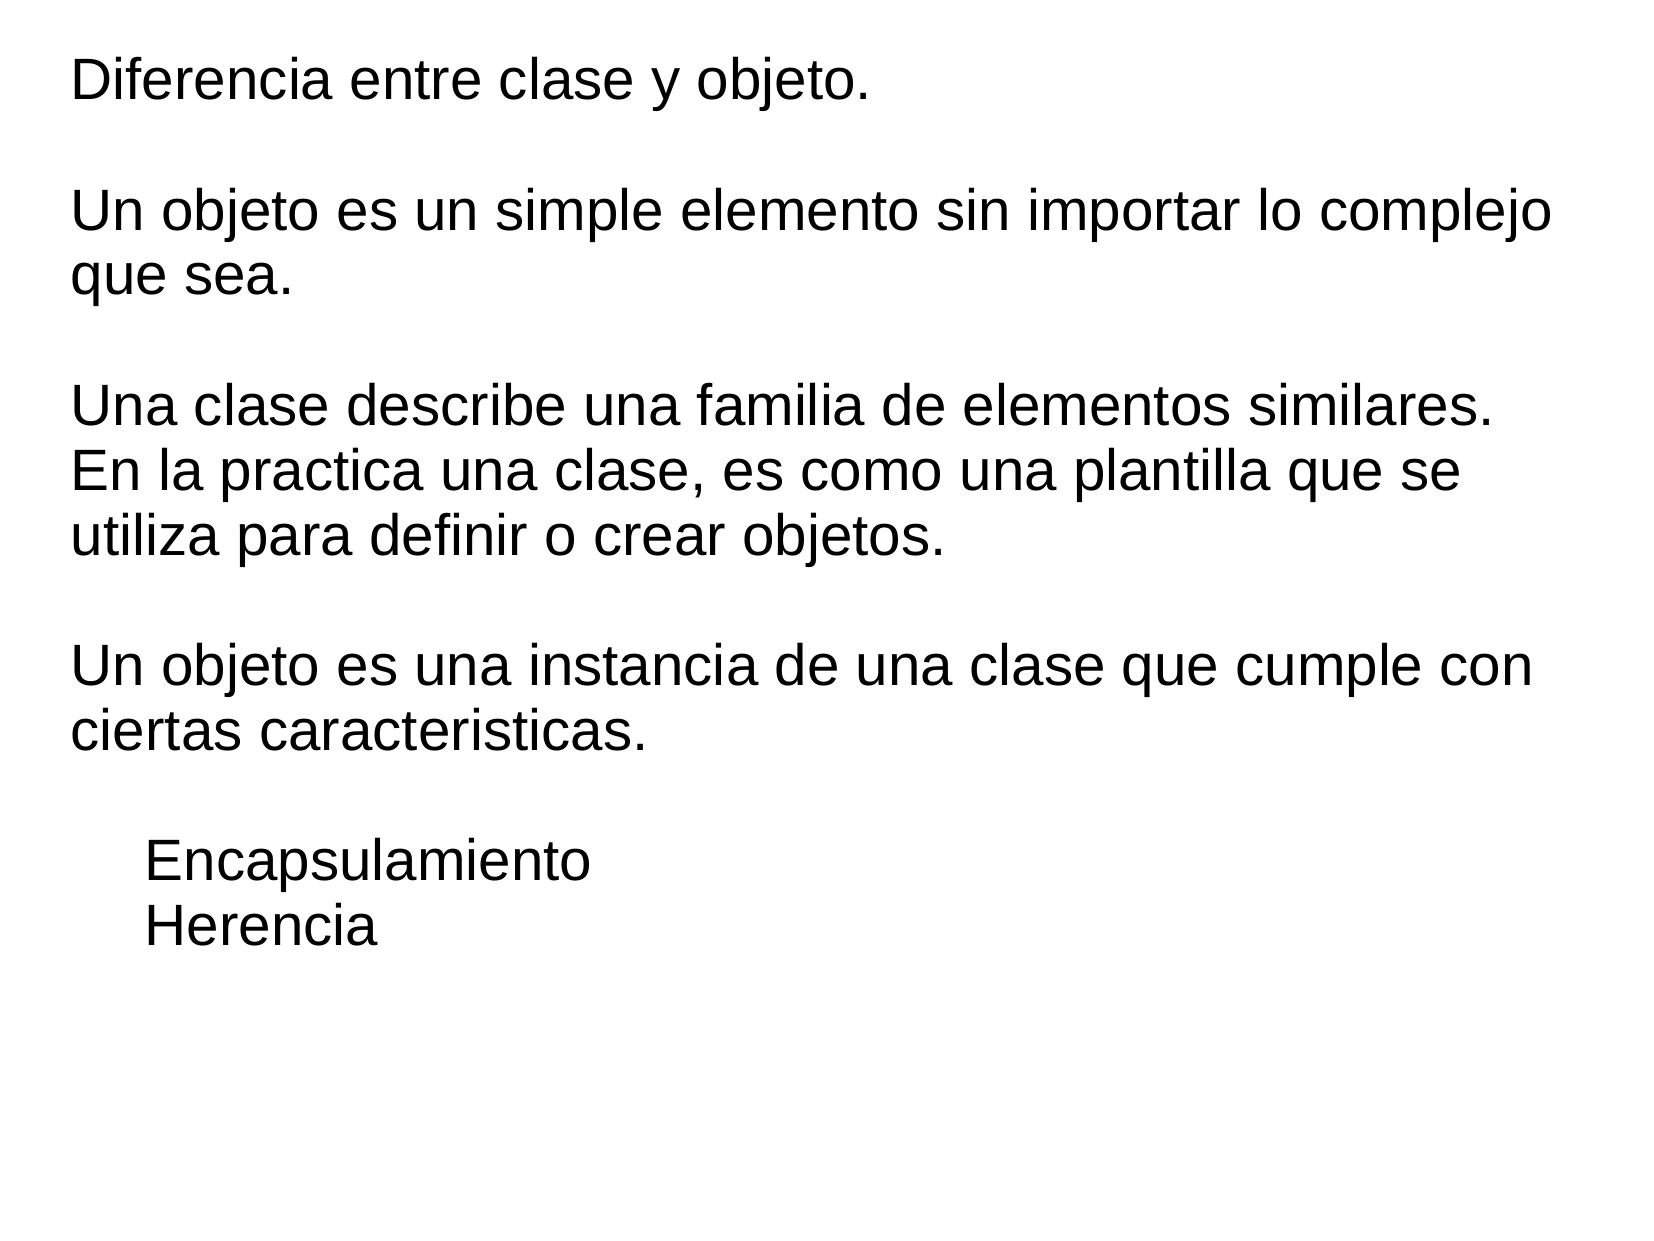

# Diferencia entre clase y objeto. Un objeto es un simple elemento sin importar lo complejo que sea. Una clase describe una familia de elementos similares. En la practica una clase, es como una plantilla que se utiliza para definir o crear objetos. Un objeto es una instancia de una clase que cumple con ciertas caracteristicas. Encapsulamiento Herencia